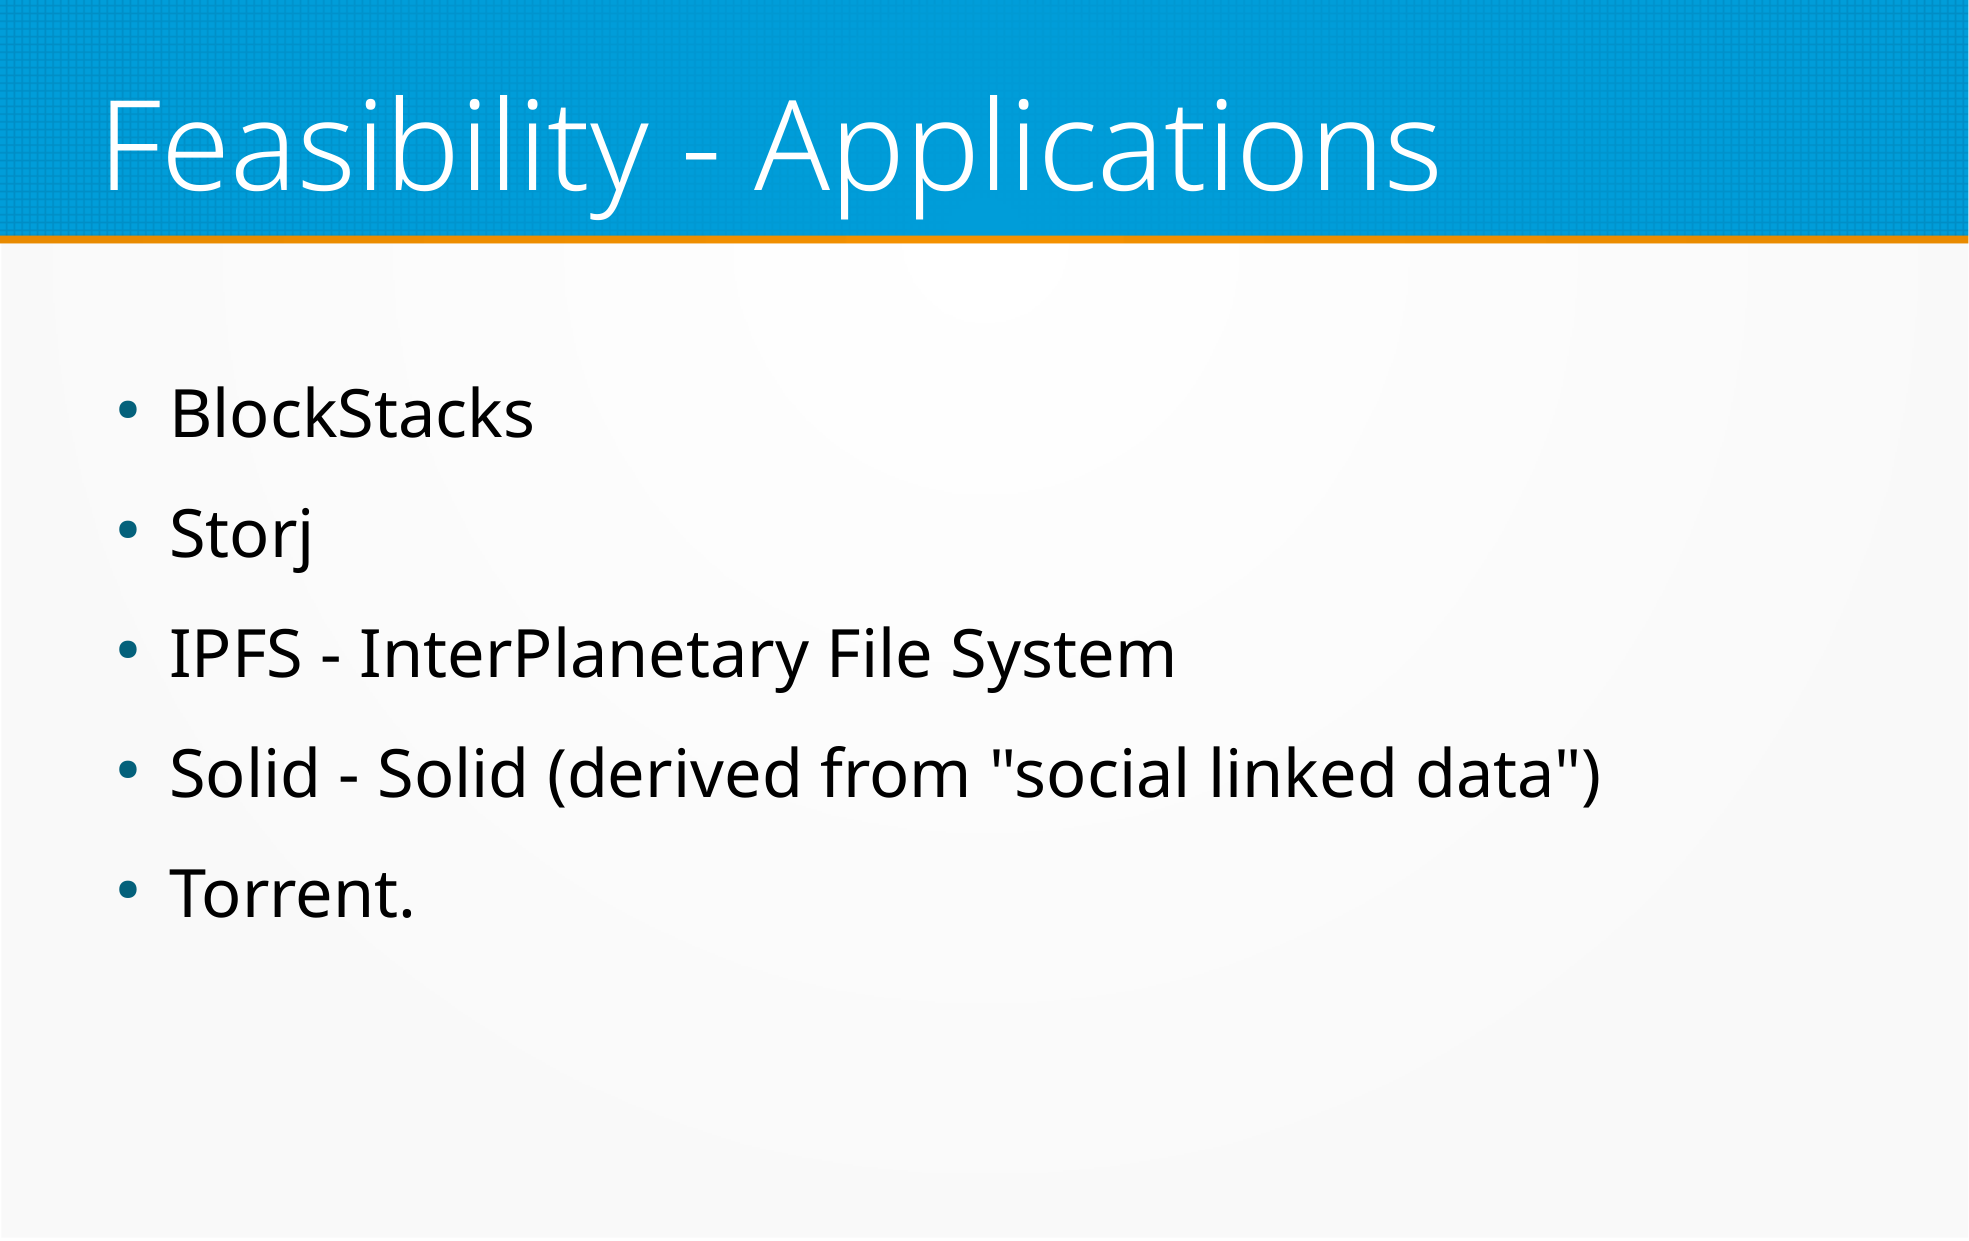

# Feasibility - Applications
BlockStacks
Storj
IPFS - InterPlanetary File System
Solid - Solid (derived from "social linked data")
Torrent.